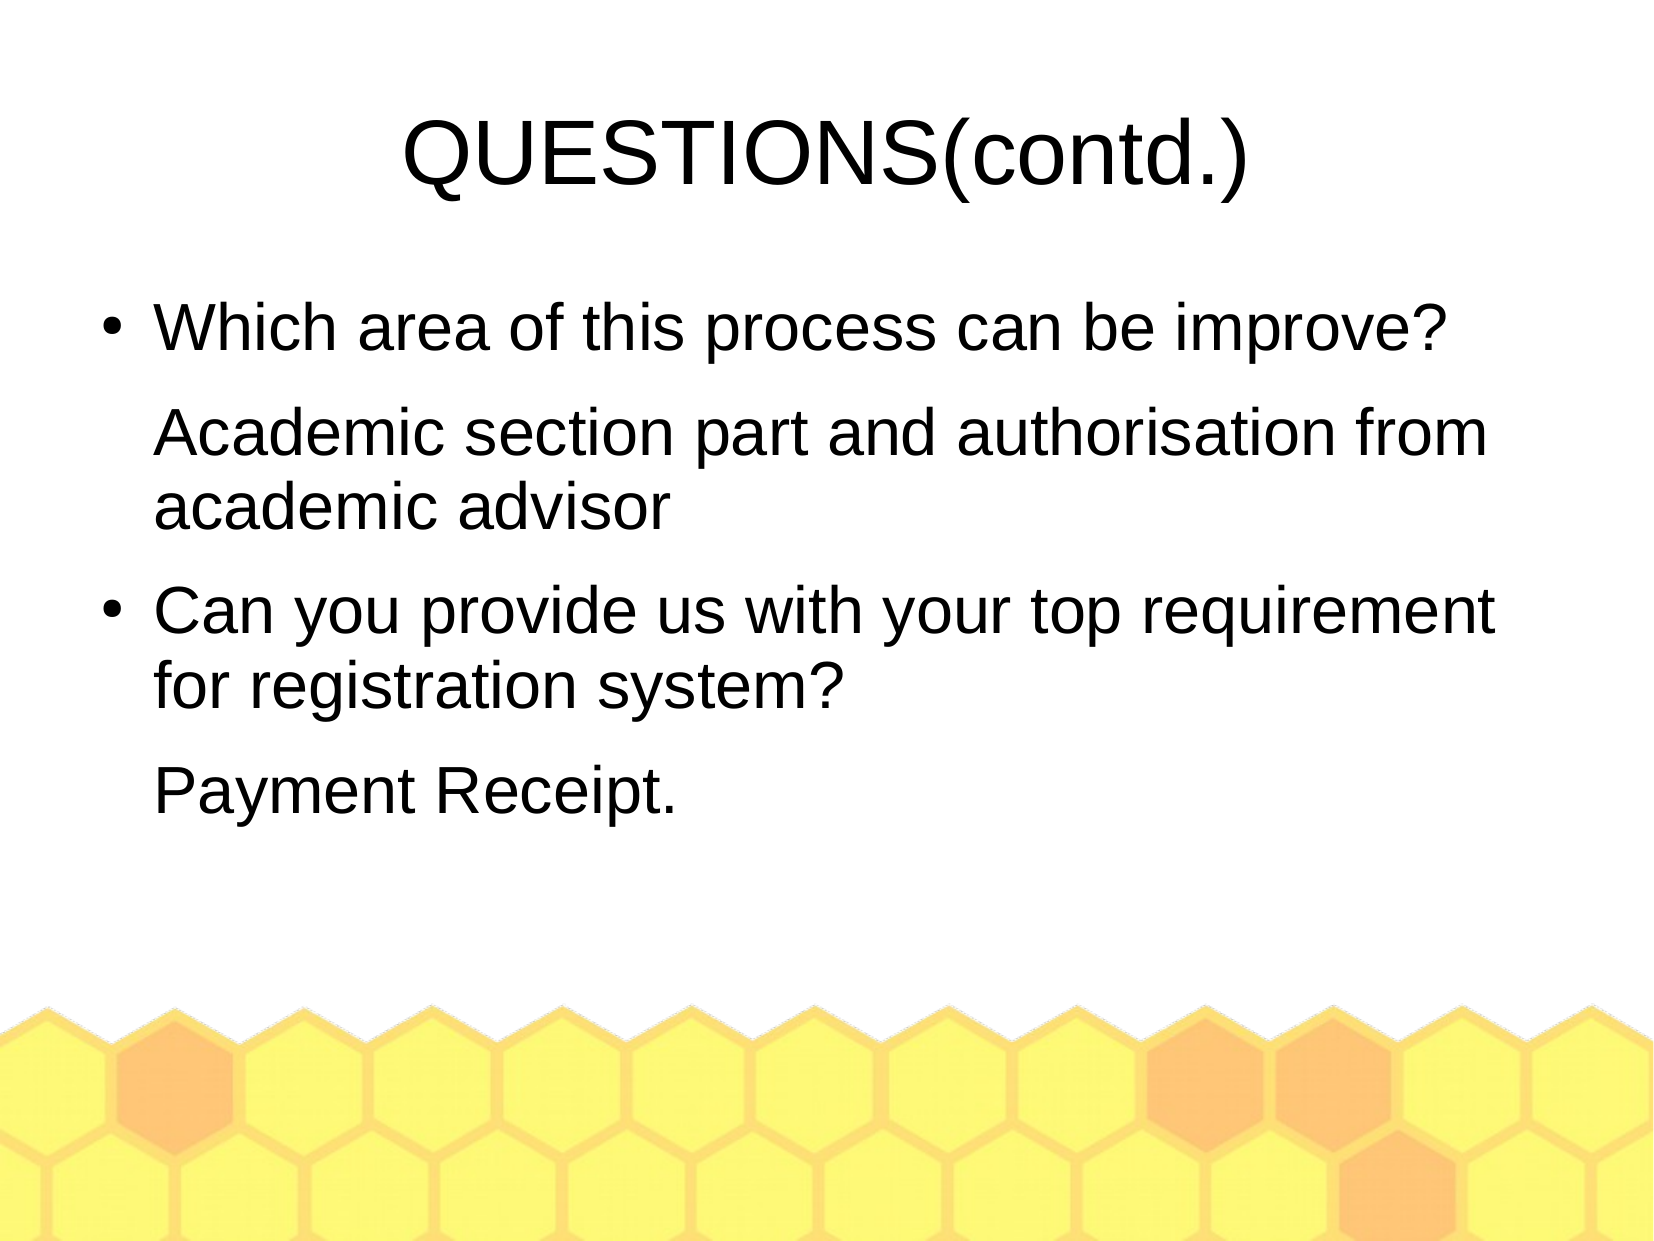

# QUESTIONS(contd.)
Which area of this process can be improve?
Academic section part and authorisation from academic advisor
Can you provide us with your top requirement for registration system?
Payment Receipt.